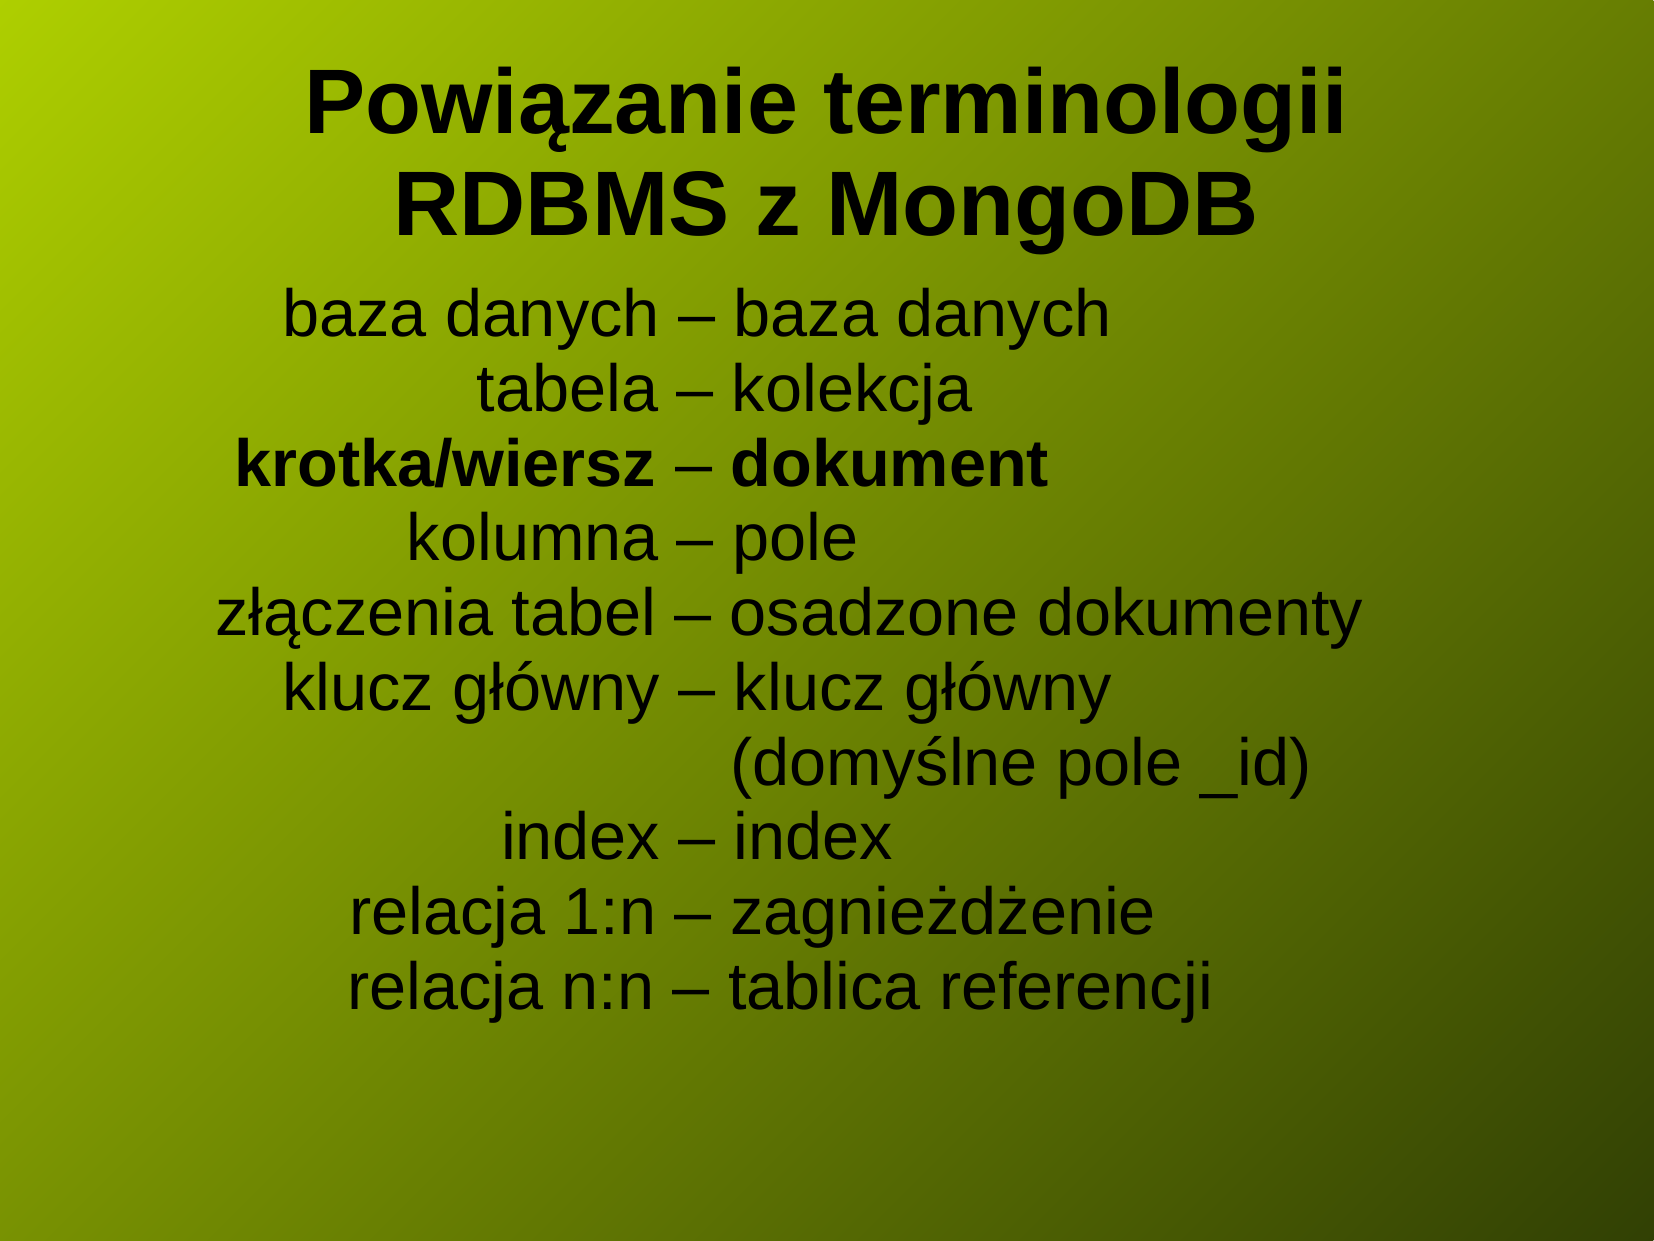

baza danych – baza danych
tabela – kolekcja
krotka/wiersz – dokument
kolumna – pole
złączenia tabel – osadzone dokumenty
klucz główny – klucz główny
(domyślne pole _id)
index – index
relacja 1:n – zagnieżdżenie
relacja n:n – tablica referencji
# Powiązanie terminologii RDBMS z MongoDB